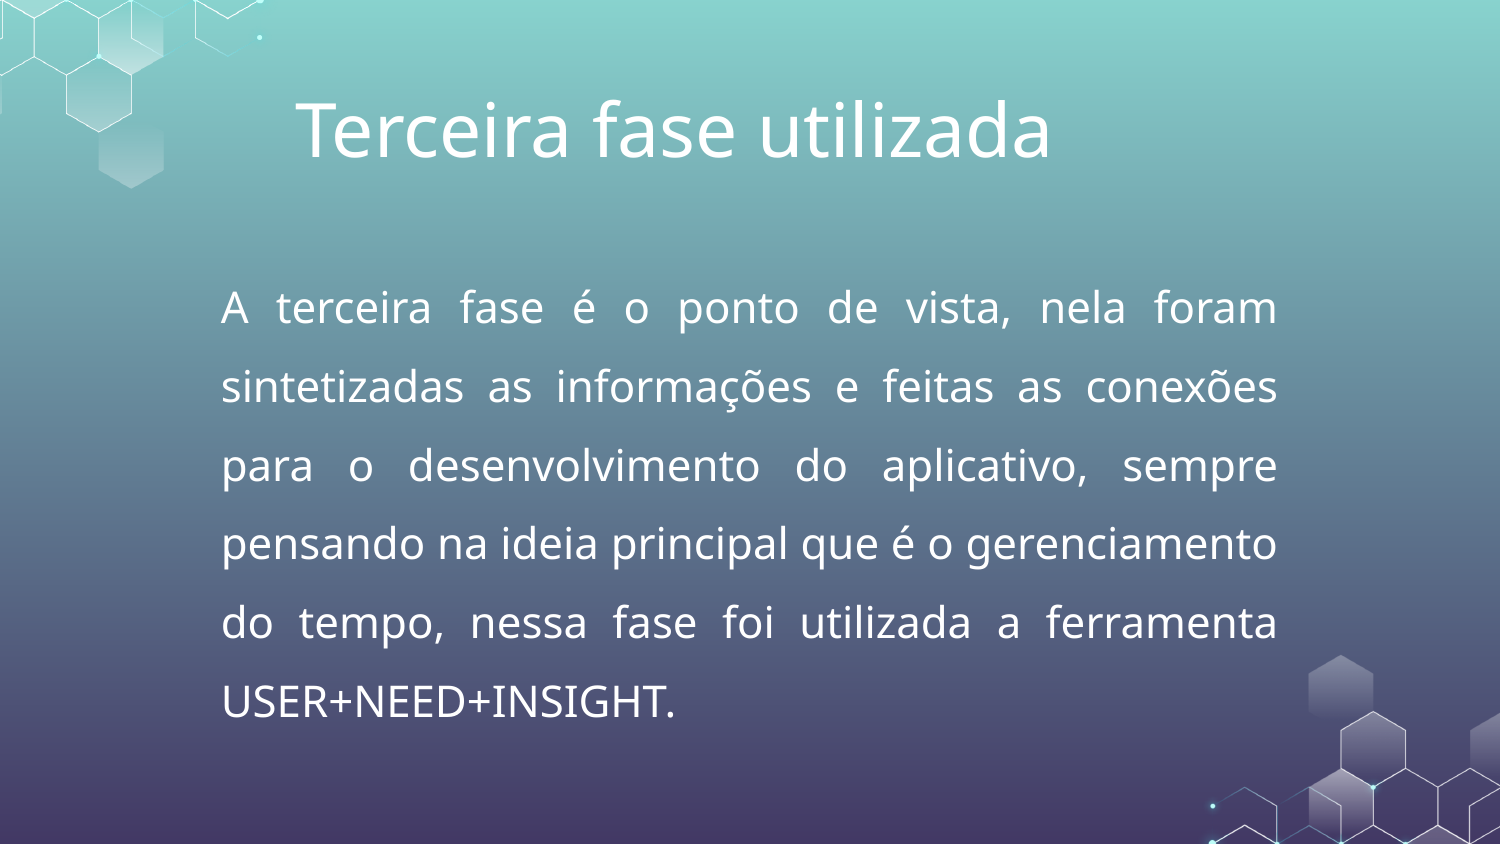

# Terceira fase utilizada
A terceira fase é o ponto de vista, nela foram sintetizadas as informações e feitas as conexões para o desenvolvimento do aplicativo, sempre pensando na ideia principal que é o gerenciamento do tempo, nessa fase foi utilizada a ferramenta USER+NEED+INSIGHT.